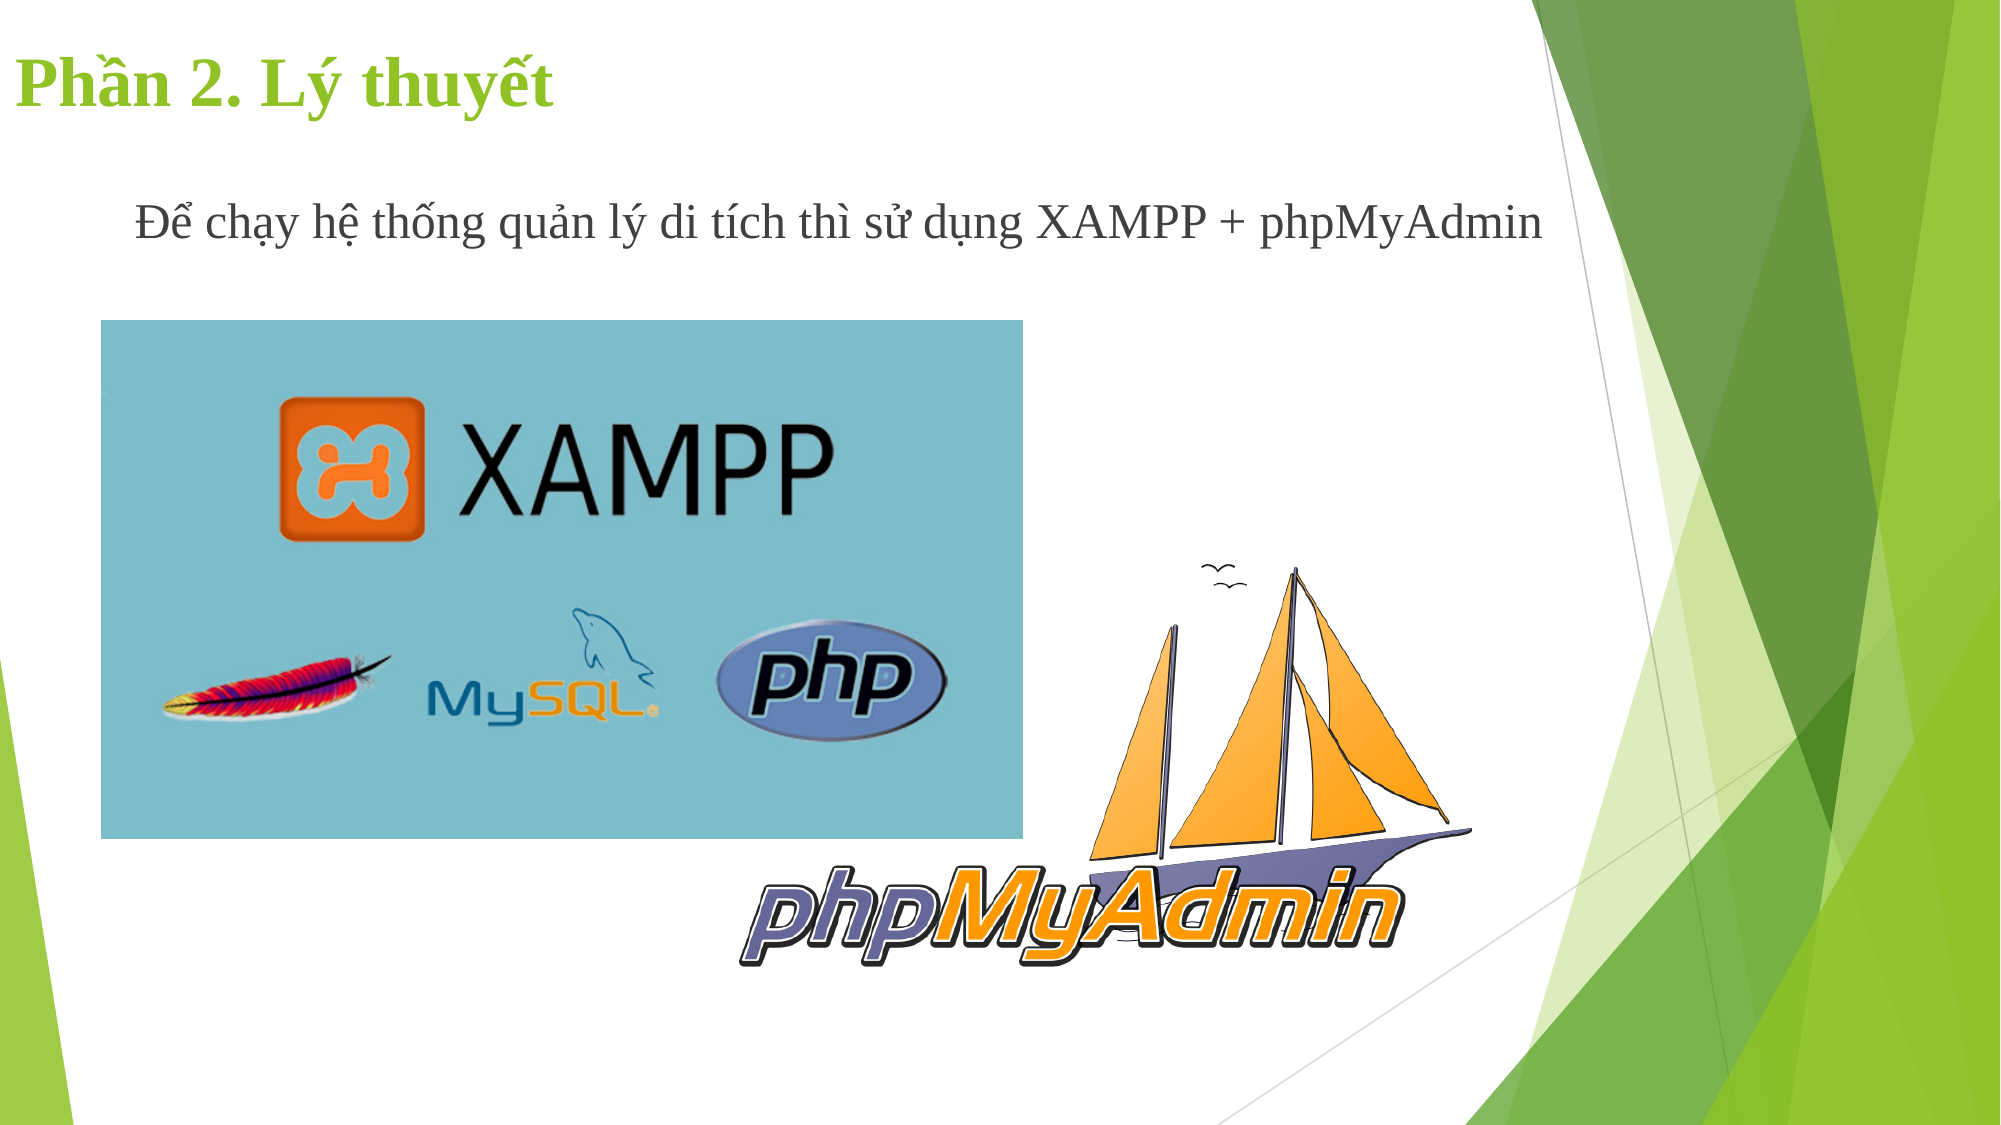

Phần 2. Lý thuyết
# Để chạy hệ thống quản lý di tích thì sử dụng XAMPP + phpMyAdmin